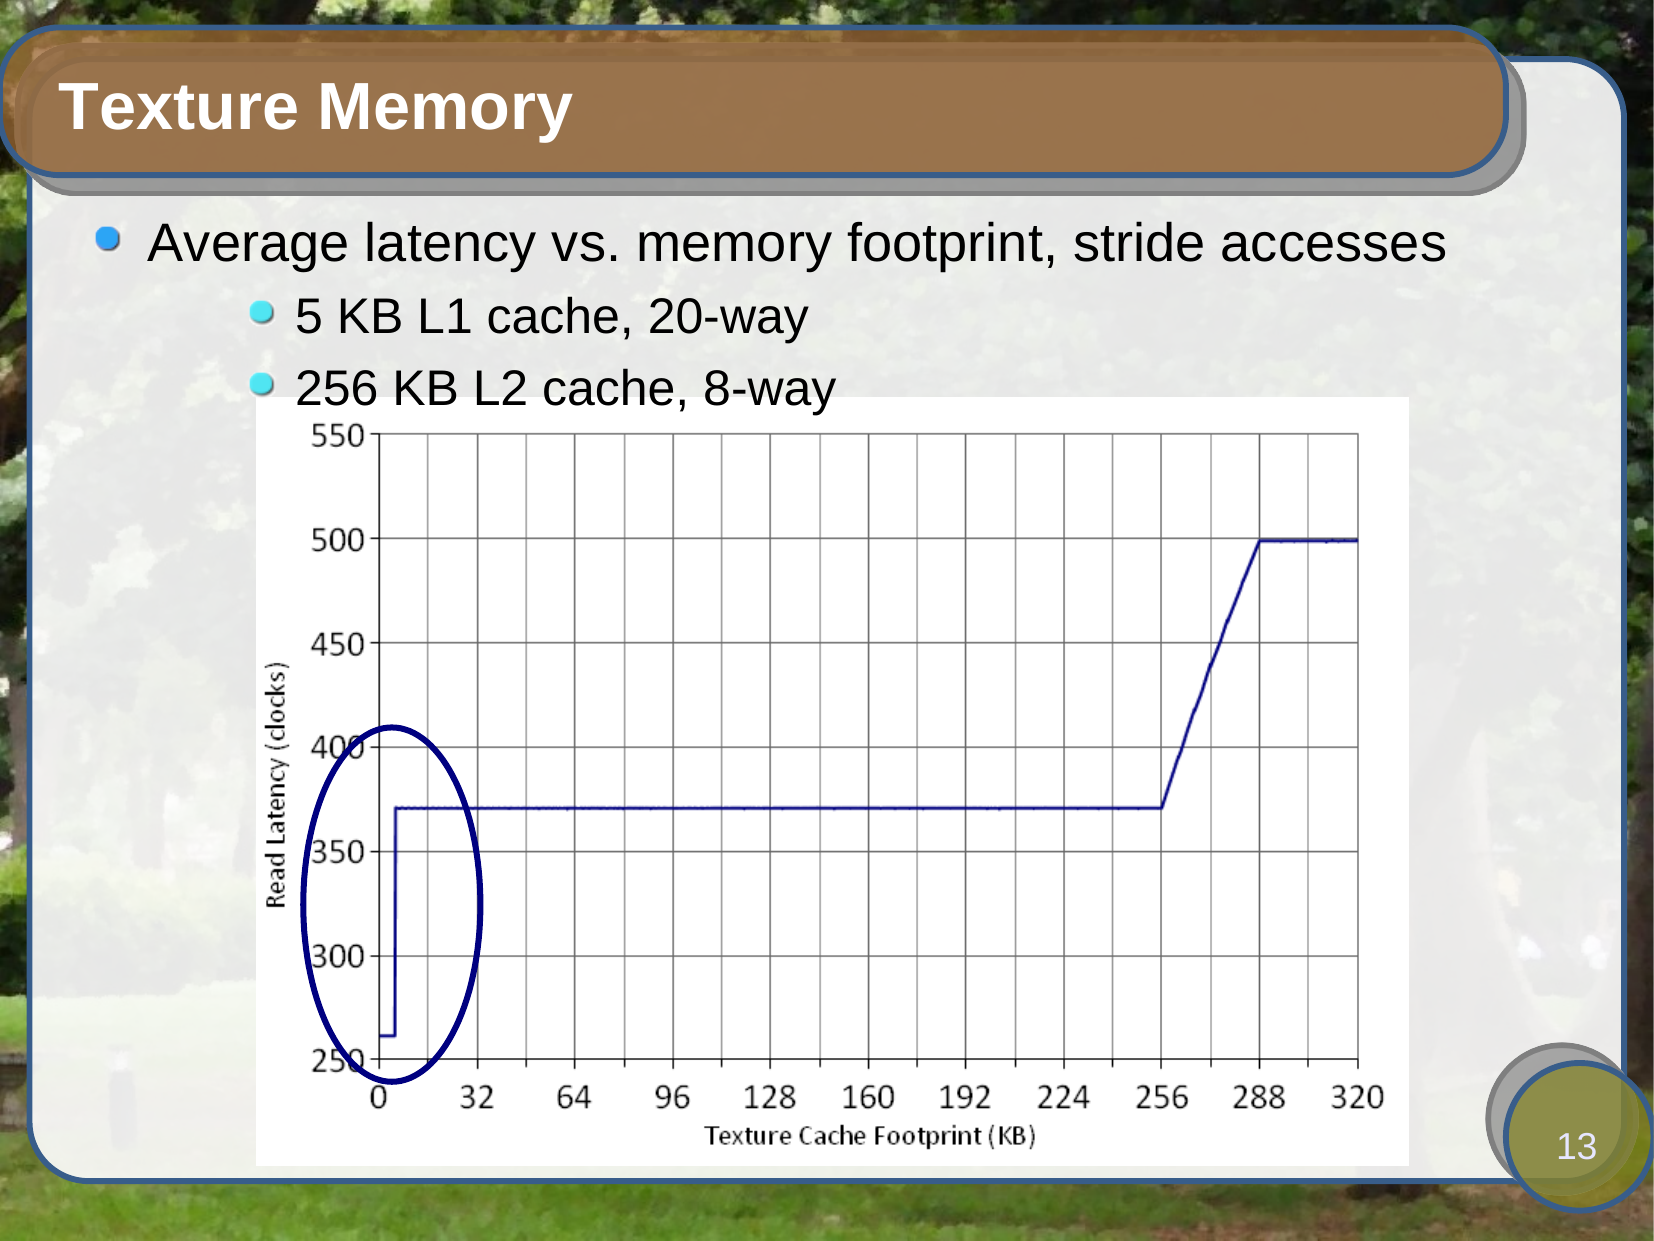

# Texture Memory
Average latency vs. memory footprint, stride accesses
5 KB L1 cache, 20-way
256 KB L2 cache, 8-way